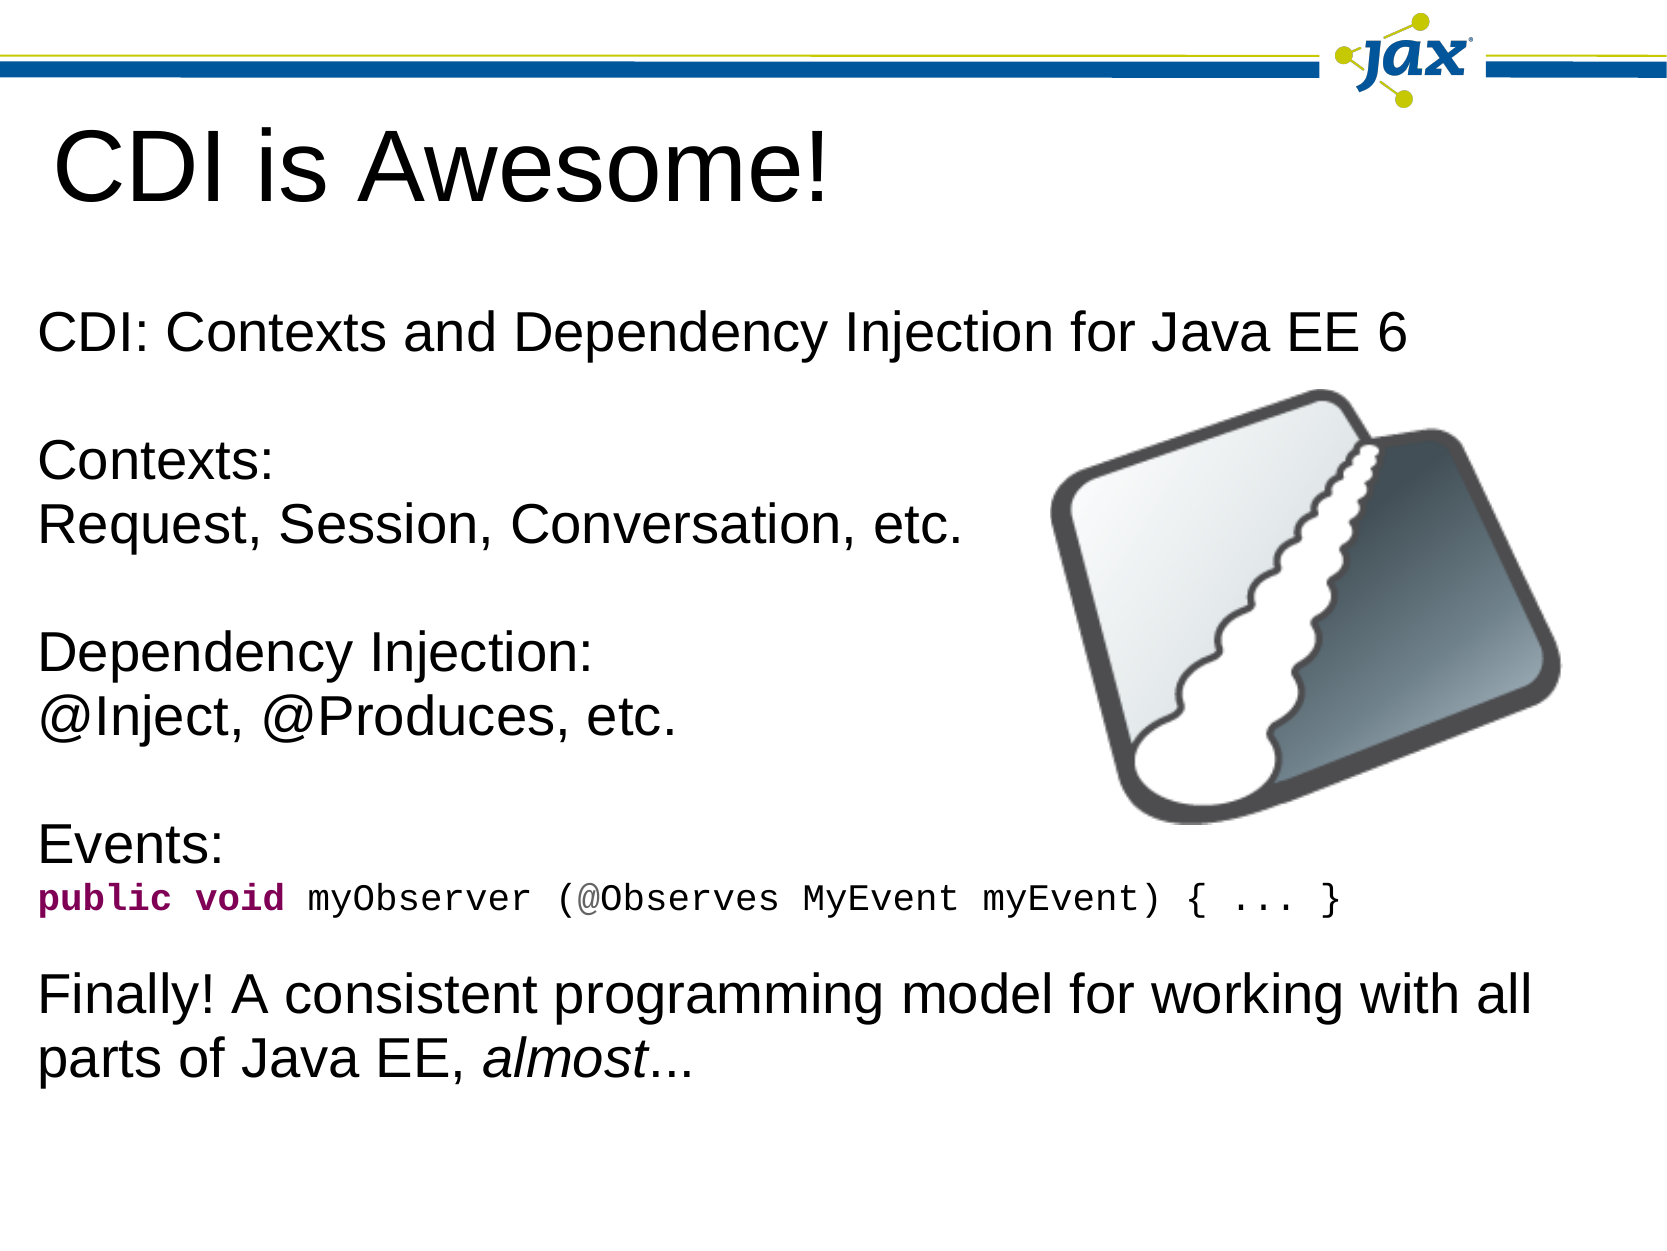

# CDI is Awesome!
CDI: Contexts and Dependency Injection for Java EE 6
Contexts:
Request, Session, Conversation, etc.
Dependency Injection:
@Inject, @Produces, etc.
Events:
public void myObserver (@Observes MyEvent myEvent) { ... }
Finally! A consistent programming model for working with all parts of Java EE, almost...